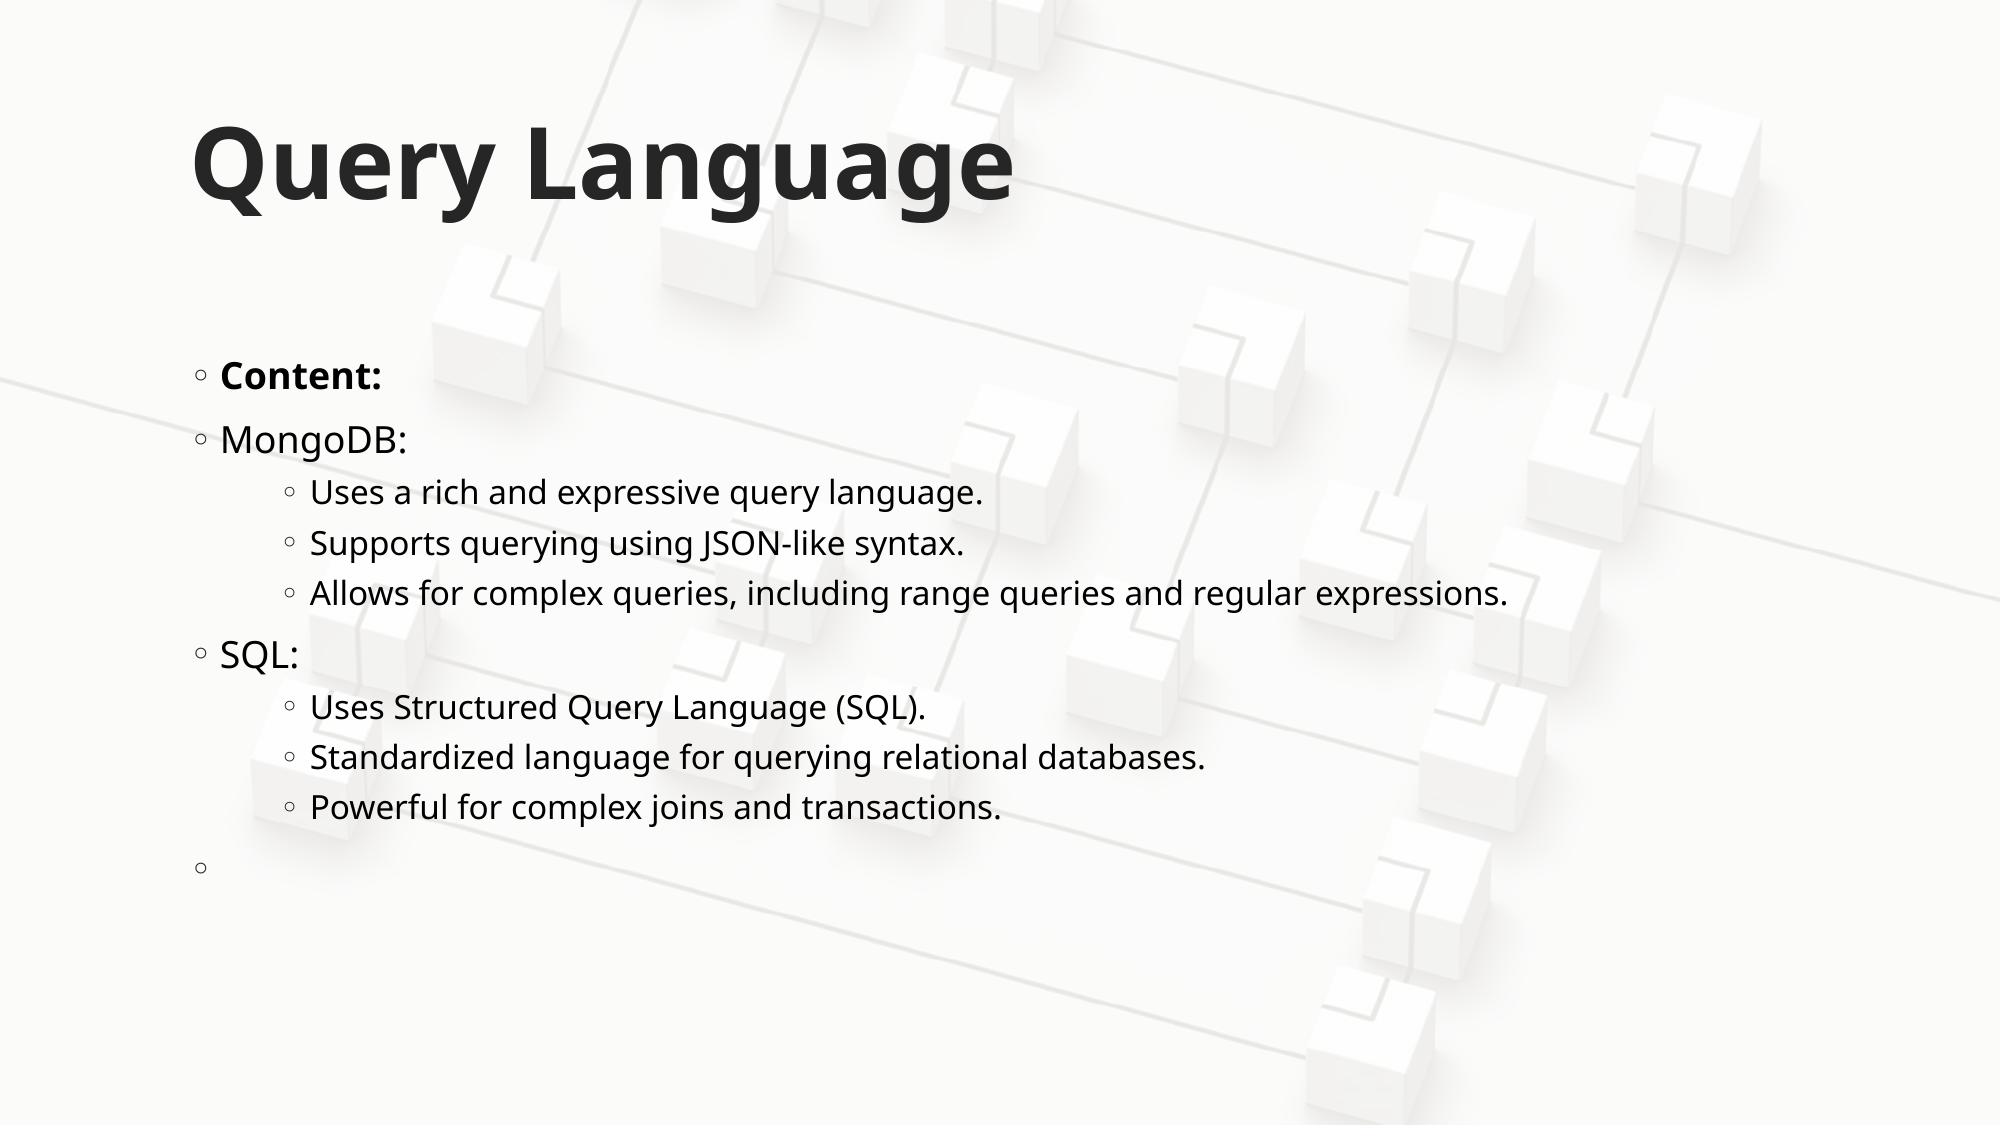

# Query Language
Content:
MongoDB:
Uses a rich and expressive query language.
Supports querying using JSON-like syntax.
Allows for complex queries, including range queries and regular expressions.
SQL:
Uses Structured Query Language (SQL).
Standardized language for querying relational databases.
Powerful for complex joins and transactions.